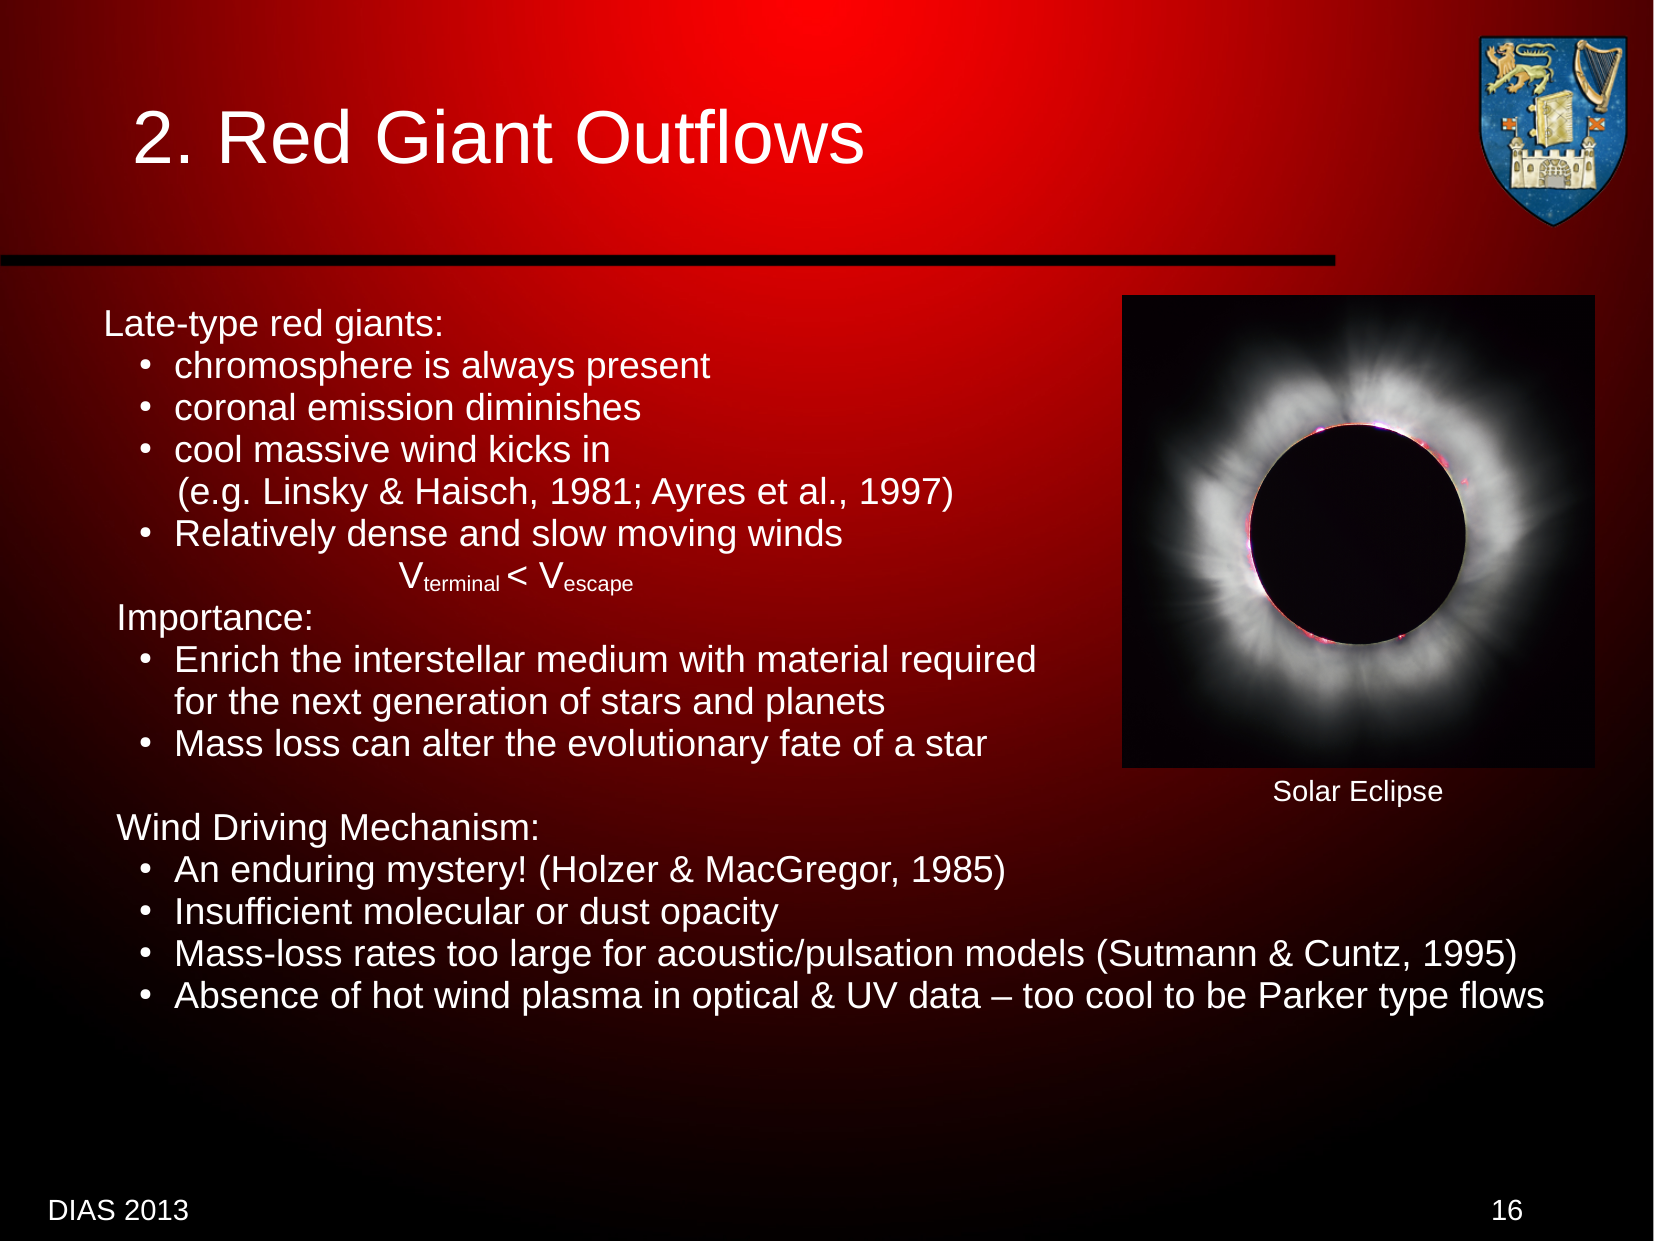

2. Red Giant Outflows
Late-type red giants:
chromosphere is always present
coronal emission diminishes
cool massive wind kicks in
	(e.g. Linsky & Haisch, 1981; Ayres et al., 1997)
Relatively dense and slow moving winds
				Vterminal < Vescape
Importance:
Enrich the interstellar medium with material required
for the next generation of stars and planets
Mass loss can alter the evolutionary fate of a star
Wind Driving Mechanism:
An enduring mystery! (Holzer & MacGregor, 1985)
Insufficient molecular or dust opacity
Mass-loss rates too large for acoustic/pulsation models (Sutmann & Cuntz, 1995)
Absence of hot wind plasma in optical & UV data – too cool to be Parker type flows
Solar Eclipse
October 3-5 2012
Radio
 DIAS 2013					 	 		 										16